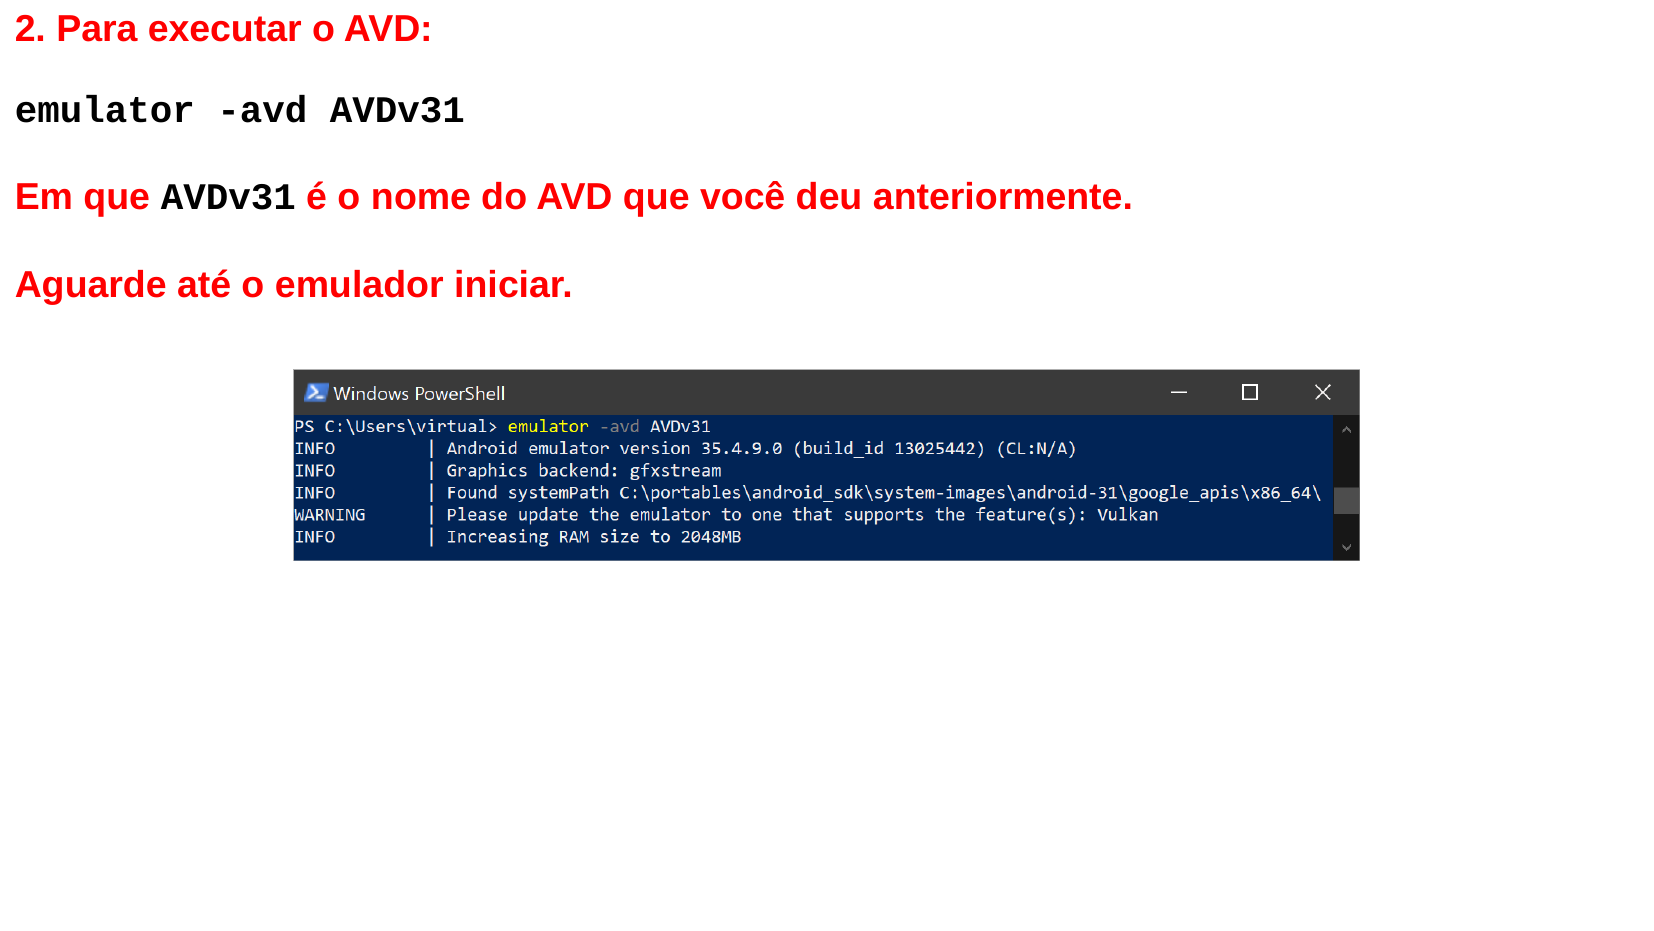

2. Para executar o AVD:
emulator -avd AVDv31
Em que AVDv31 é o nome do AVD que você deu anteriormente.
Aguarde até o emulador iniciar.